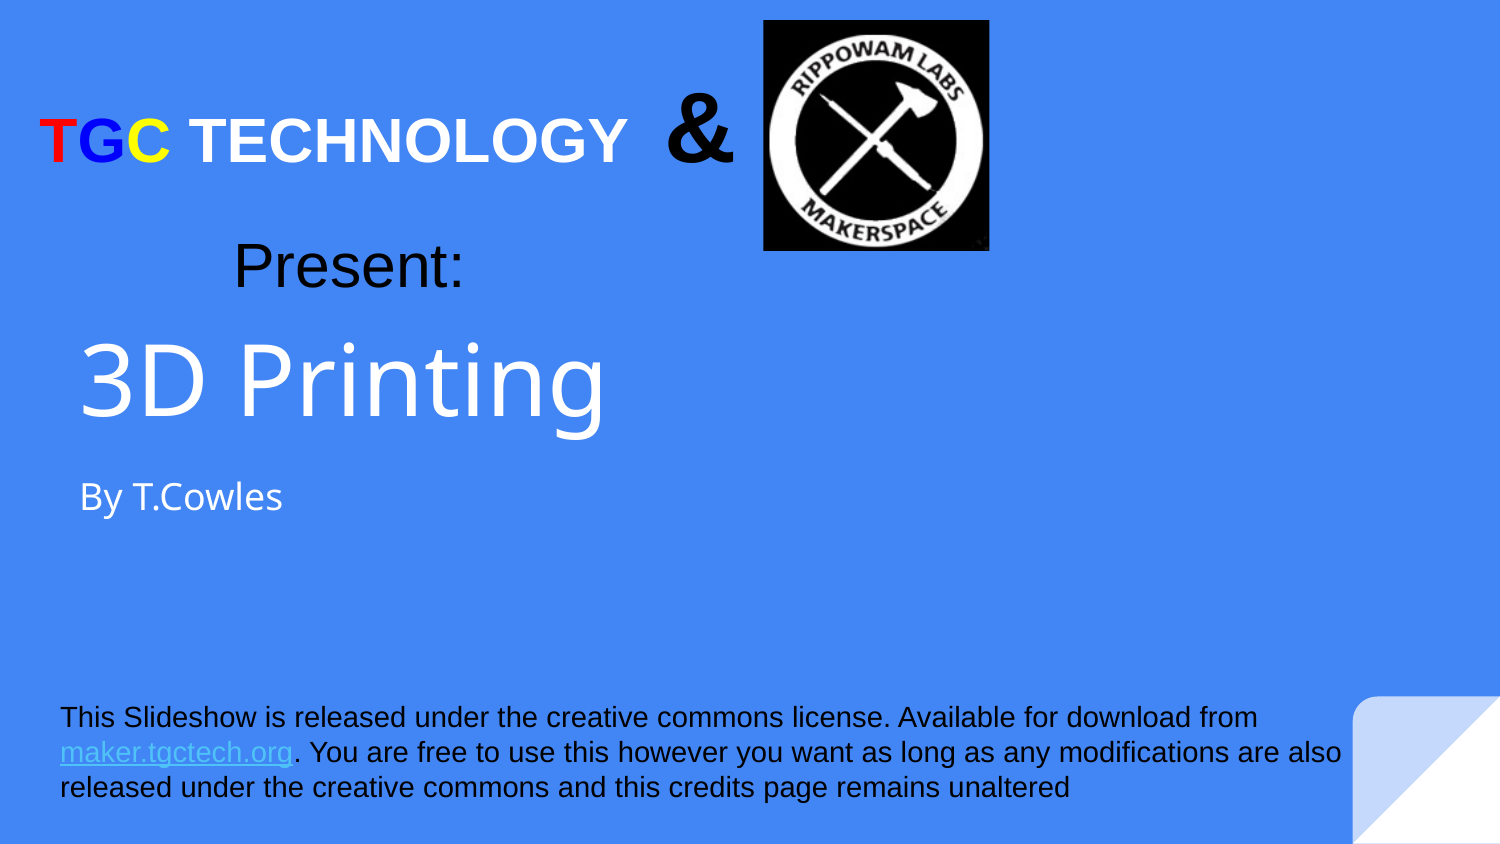

TGC TECHNOLOGY &
Present:
# 3D Printing
By T.Cowles
This Slideshow is released under the creative commons license. Available for download from maker.tgctech.org. You are free to use this however you want as long as any modifications are also released under the creative commons and this credits page remains unaltered